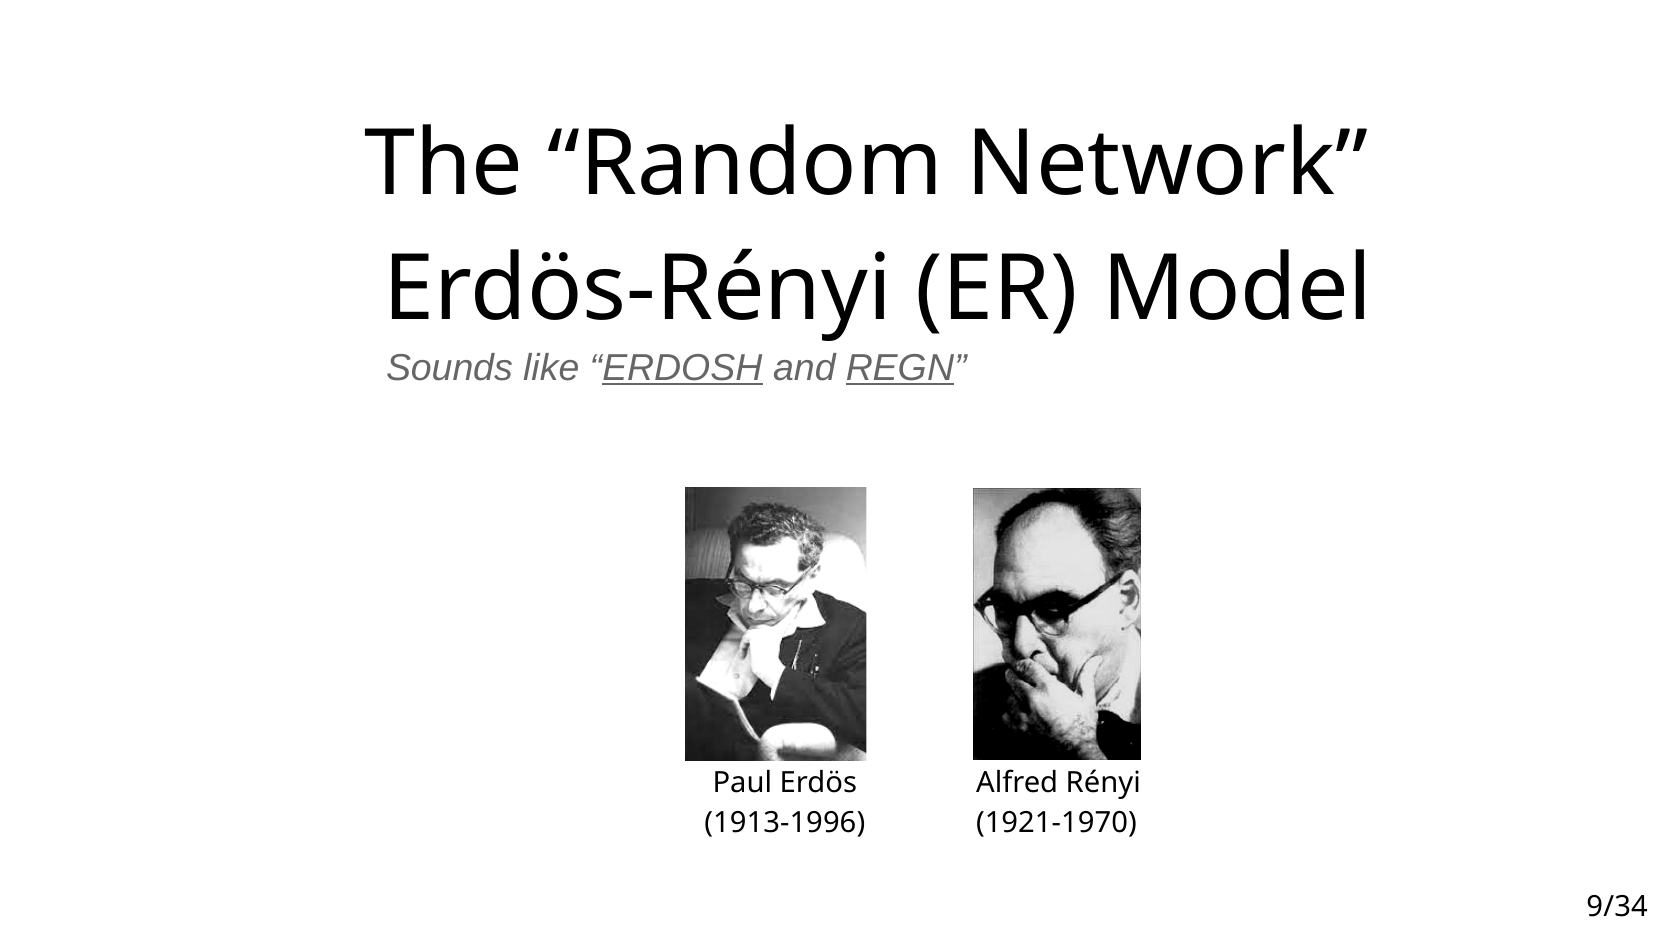

# The “Random Network” Erdös-Rényi (ER) Model
Sounds like “ERDOSH and REGN”
Paul Erdös
(1913-1996)
Alfred Rényi
(1921-1970)
9